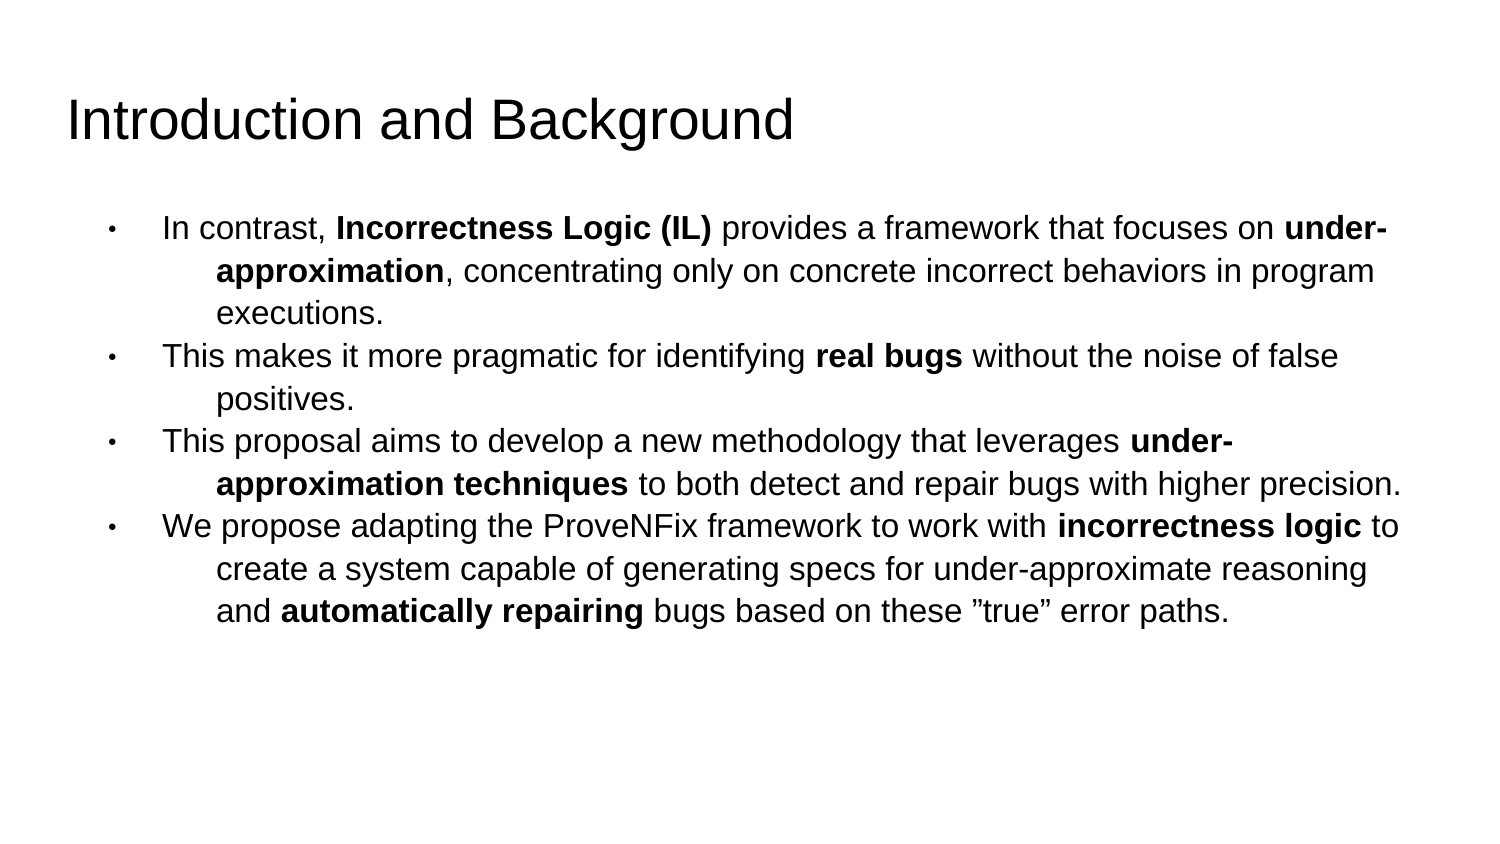

# Introduction and Background
In contrast, Incorrectness Logic (IL) provides a framework that focuses on under-approximation, concentrating only on concrete incorrect behaviors in program executions.
This makes it more pragmatic for identifying real bugs without the noise of false positives.
This proposal aims to develop a new methodology that leverages under-approximation techniques to both detect and repair bugs with higher precision.
We propose adapting the ProveNFix framework to work with incorrectness logic to create a system capable of generating specs for under-approximate reasoning and automatically repairing bugs based on these ”true” error paths.